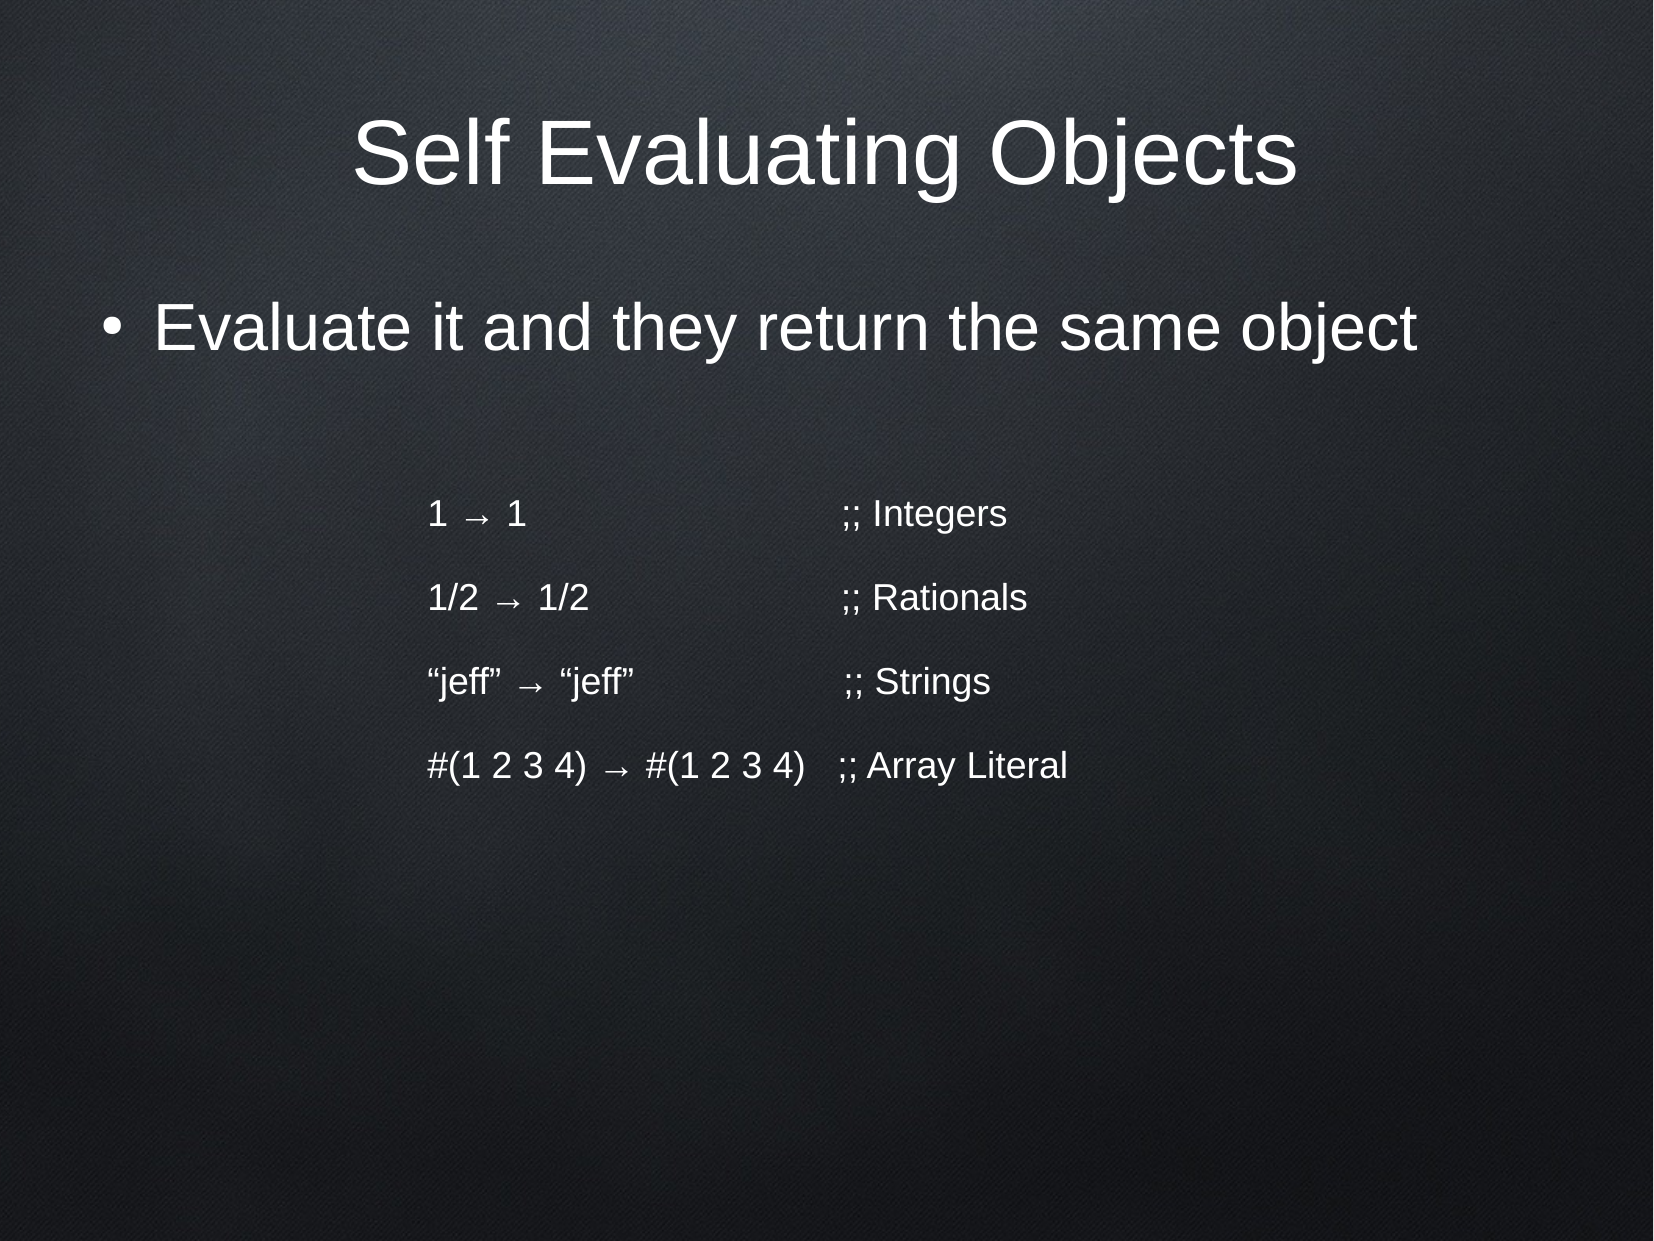

# Self Evaluating Objects
Evaluate it and they return the same object
1 → 1 ;; Integers
1/2 → 1/2 ;; Rationals
“jeff” → “jeff” ;; Strings
#(1 2 3 4) → #(1 2 3 4) ;; Array Literal